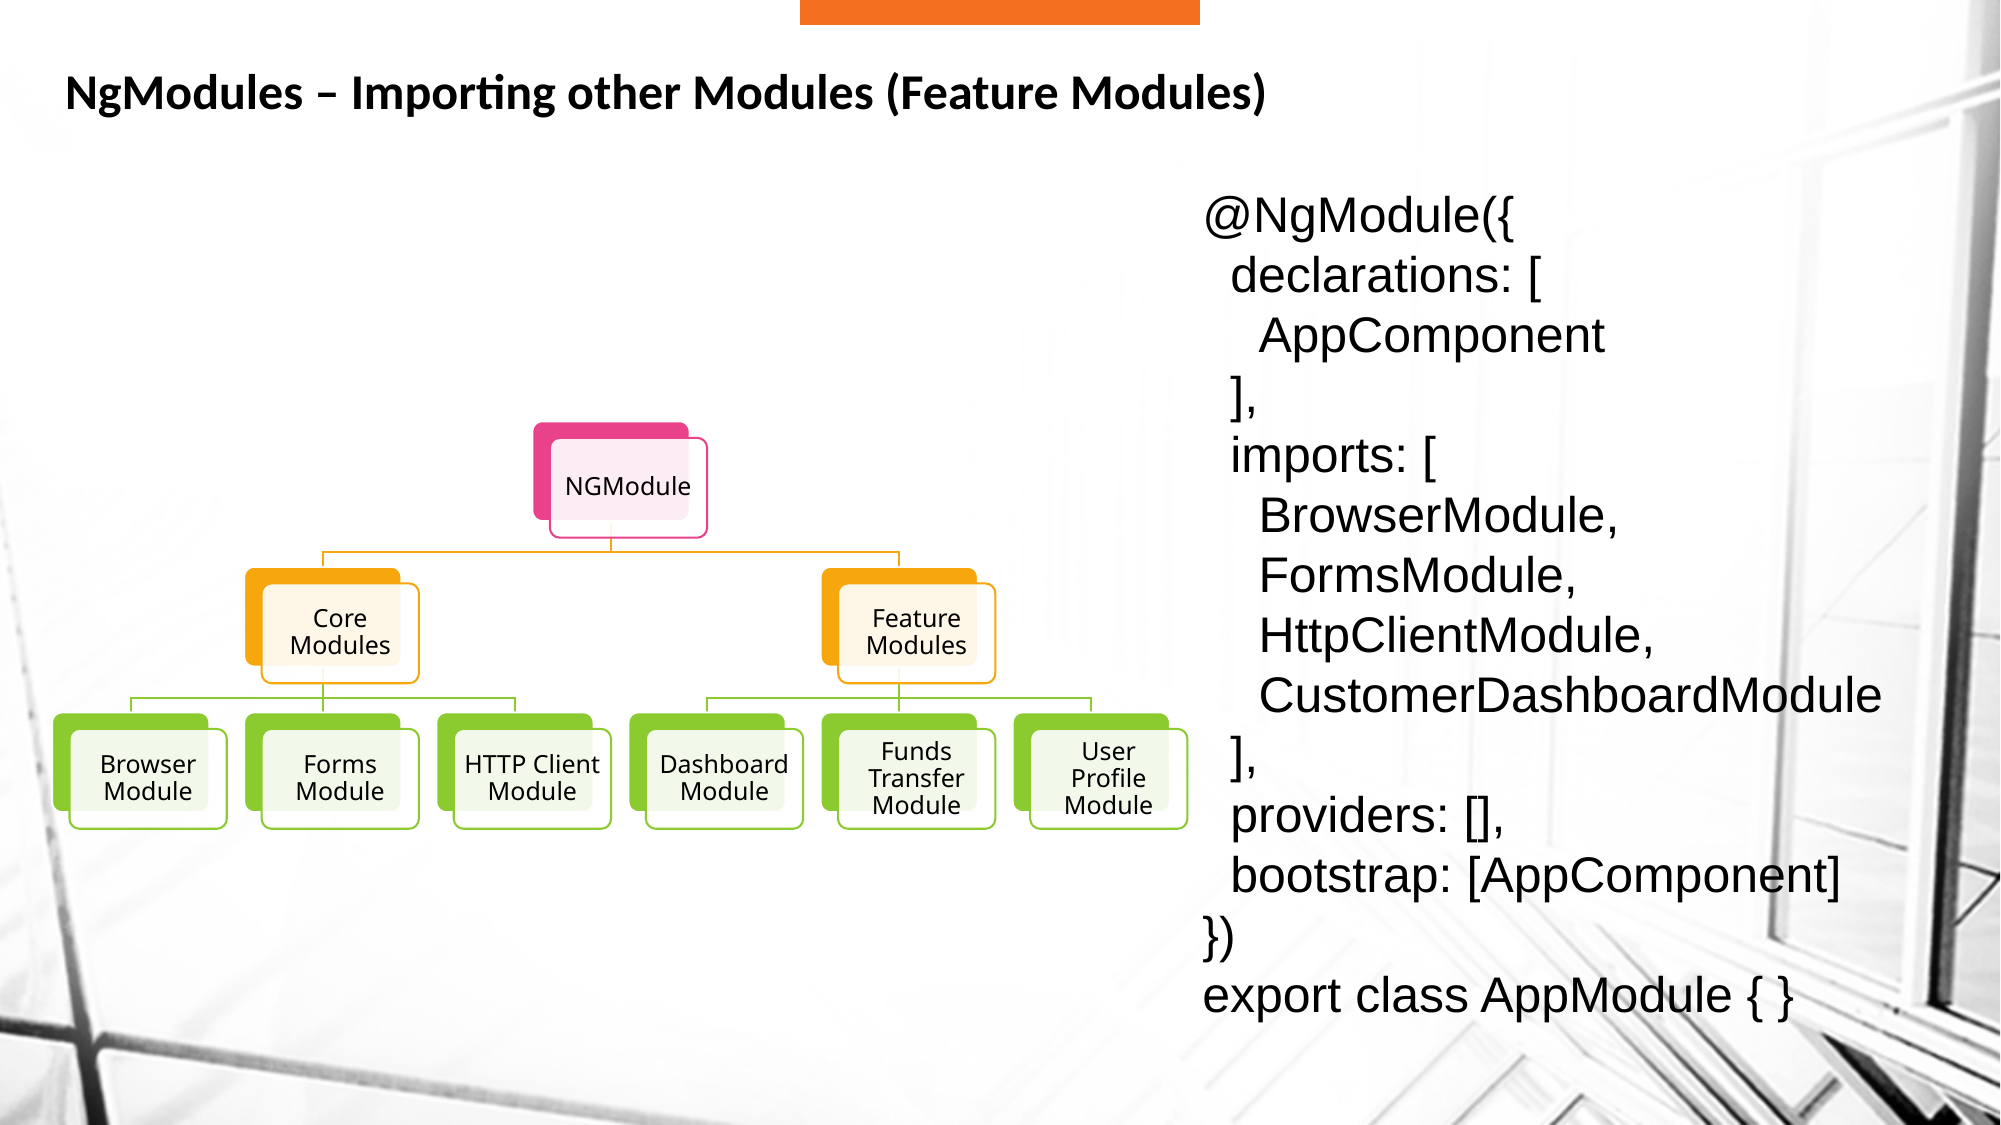

# NgModules – Importing other Modules (Feature Modules)
@NgModule({
 declarations: [
 AppComponent
 ],
 imports: [
 BrowserModule,
 FormsModule,
 HttpClientModule,
 CustomerDashboardModule
 ],
 providers: [],
 bootstrap: [AppComponent]
})
export class AppModule { }
NGModule
Core Modules
Feature Modules
Browser Module
Forms Module
HTTP Client Module
Dashboard Module
Funds Transfer Module
User Profile Module